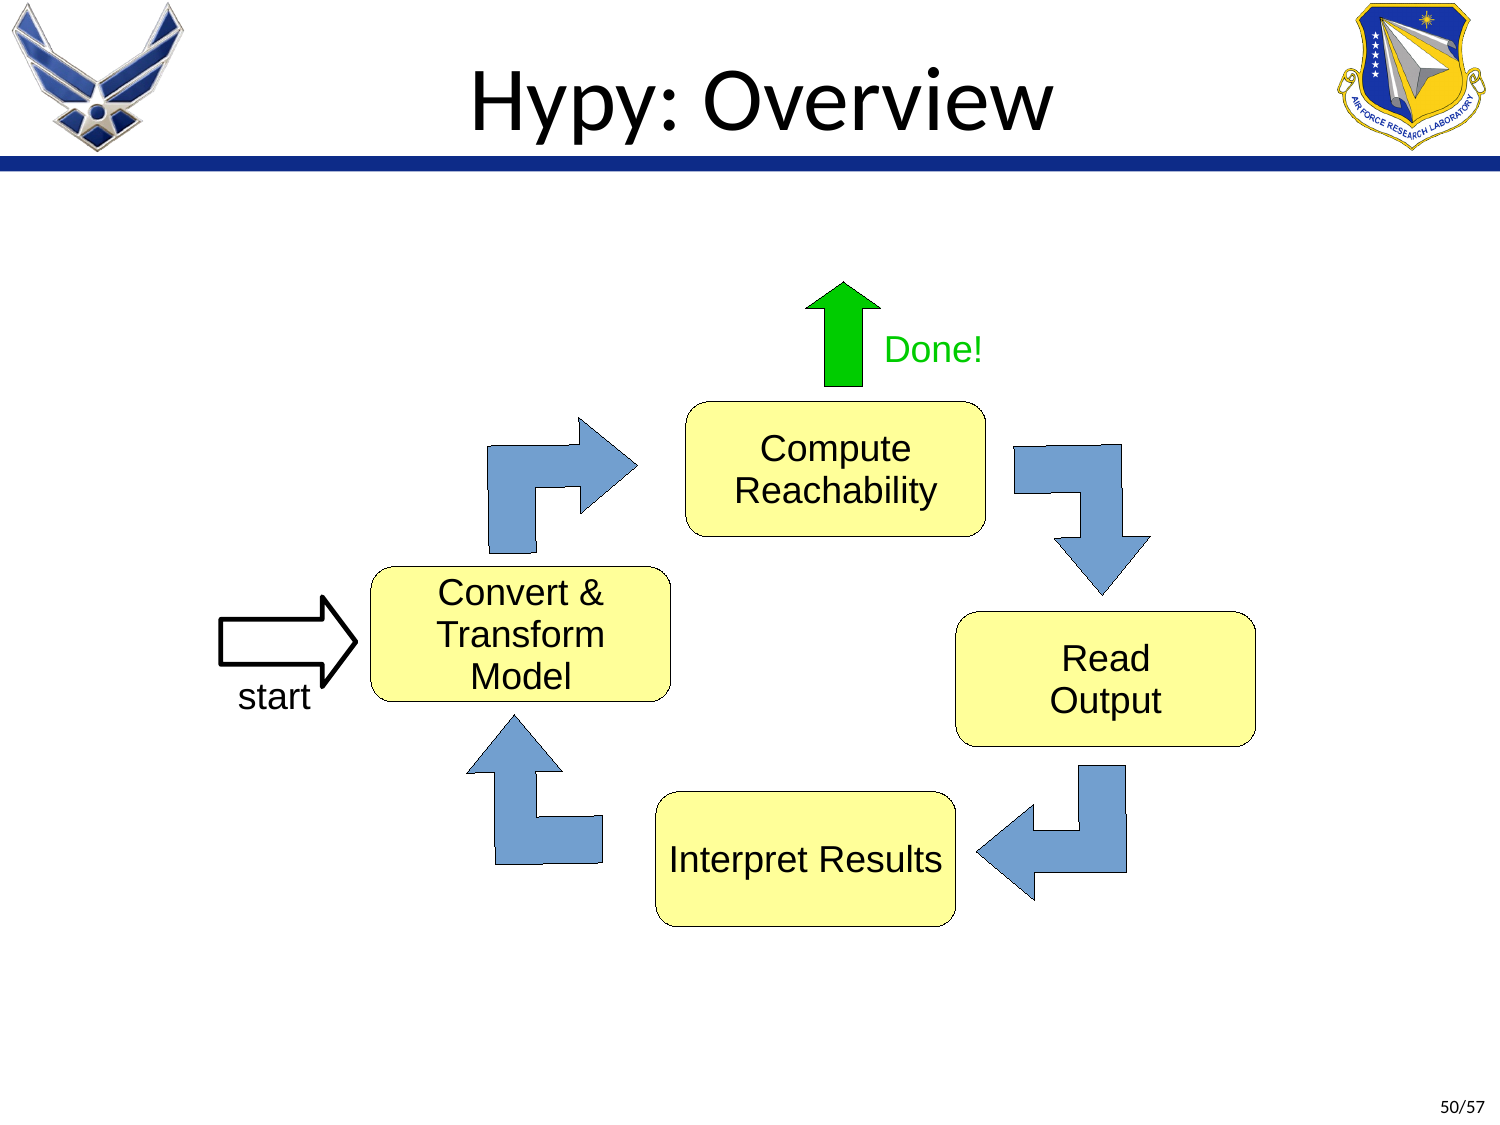

# Hypy: Overview
Done!
Compute
Reachability
Convert &
Transform
Model
Read
Output
start
Interpret Results